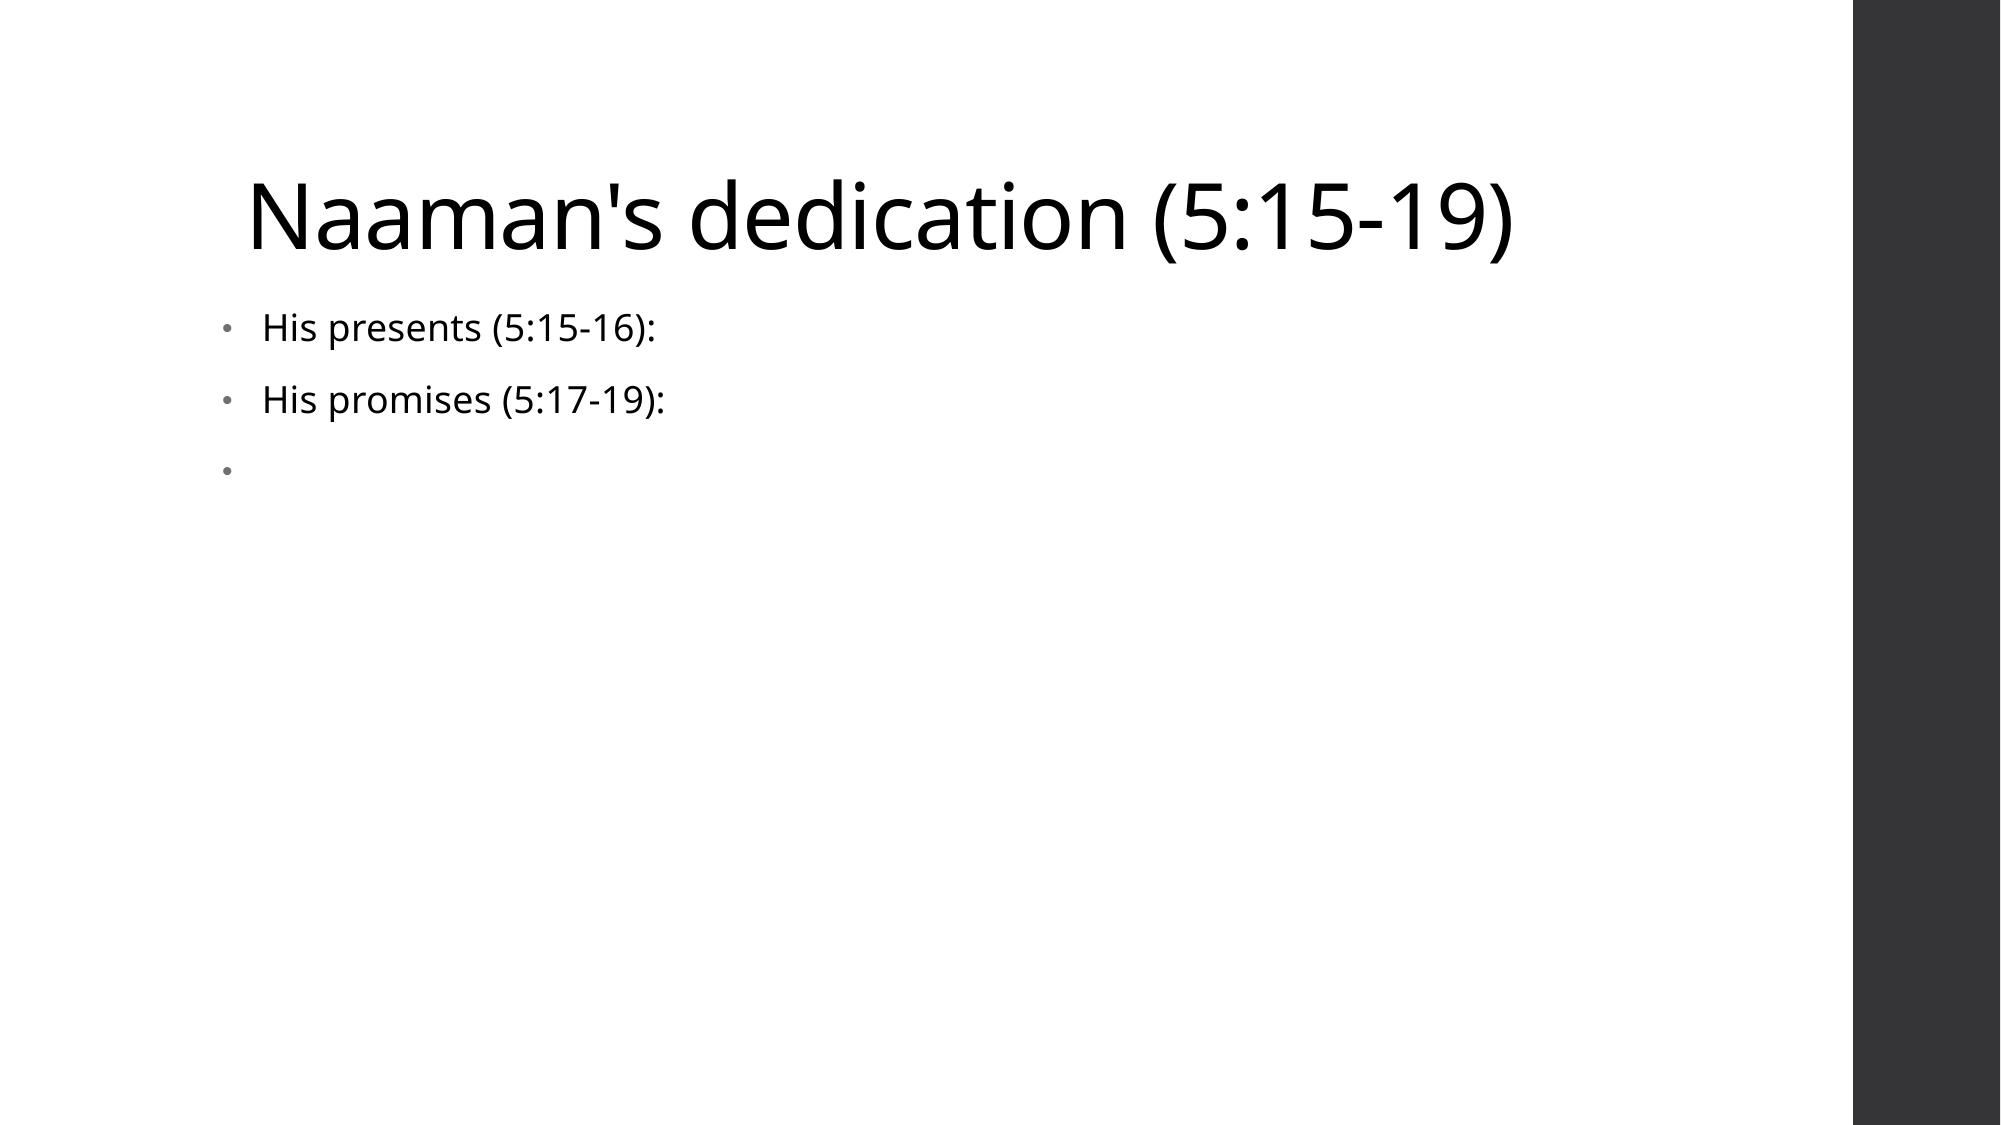

# Naaman's dedication (5:15-19)
 His presents (5:15-16):
 His promises (5:17-19):